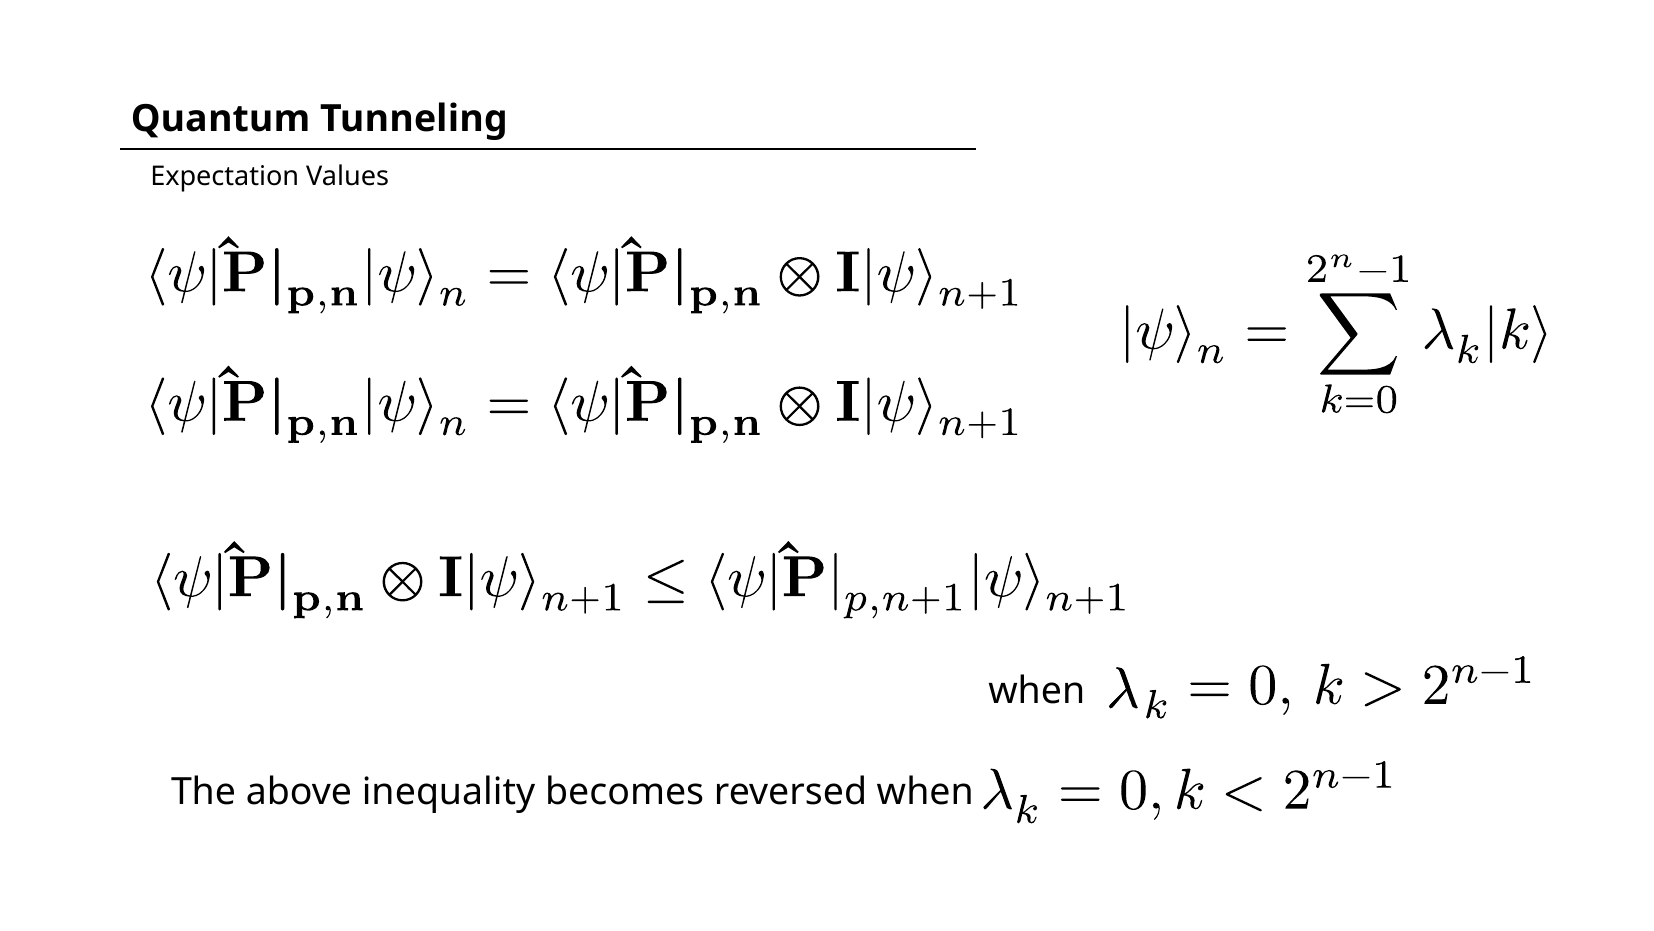

Quantum Tunneling
Expectation Values
when
The above inequality becomes reversed when